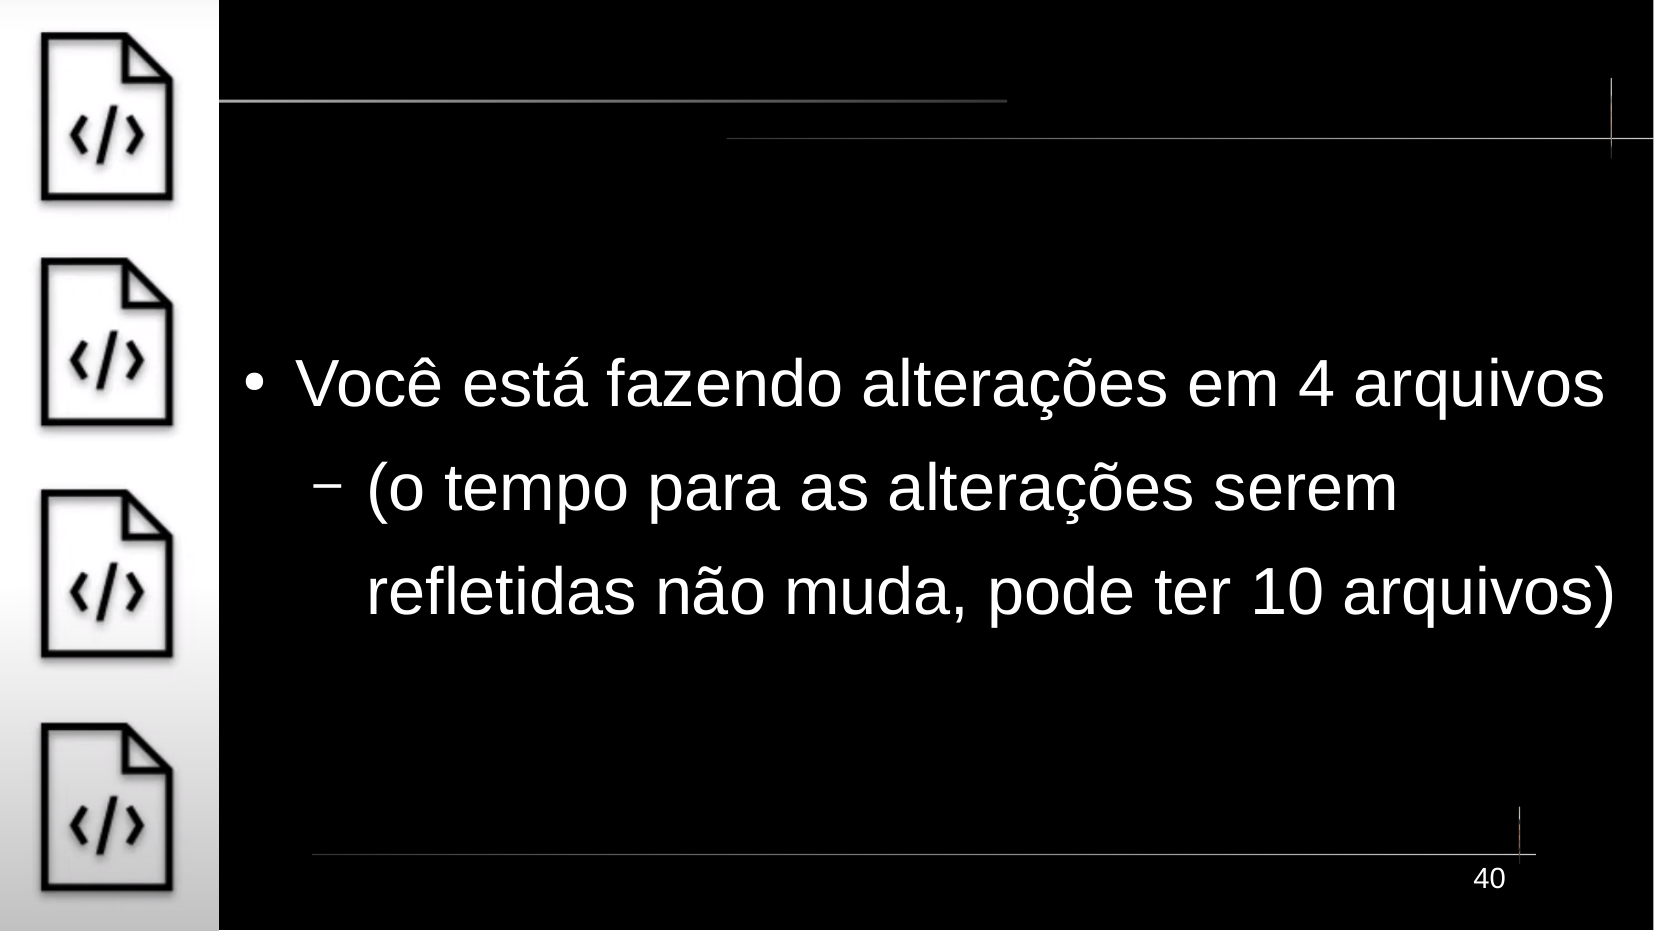

Você está fazendo alterações em 4 arquivos
(o tempo para as alterações serem
refletidas não muda, pode ter 10 arquivos)
40